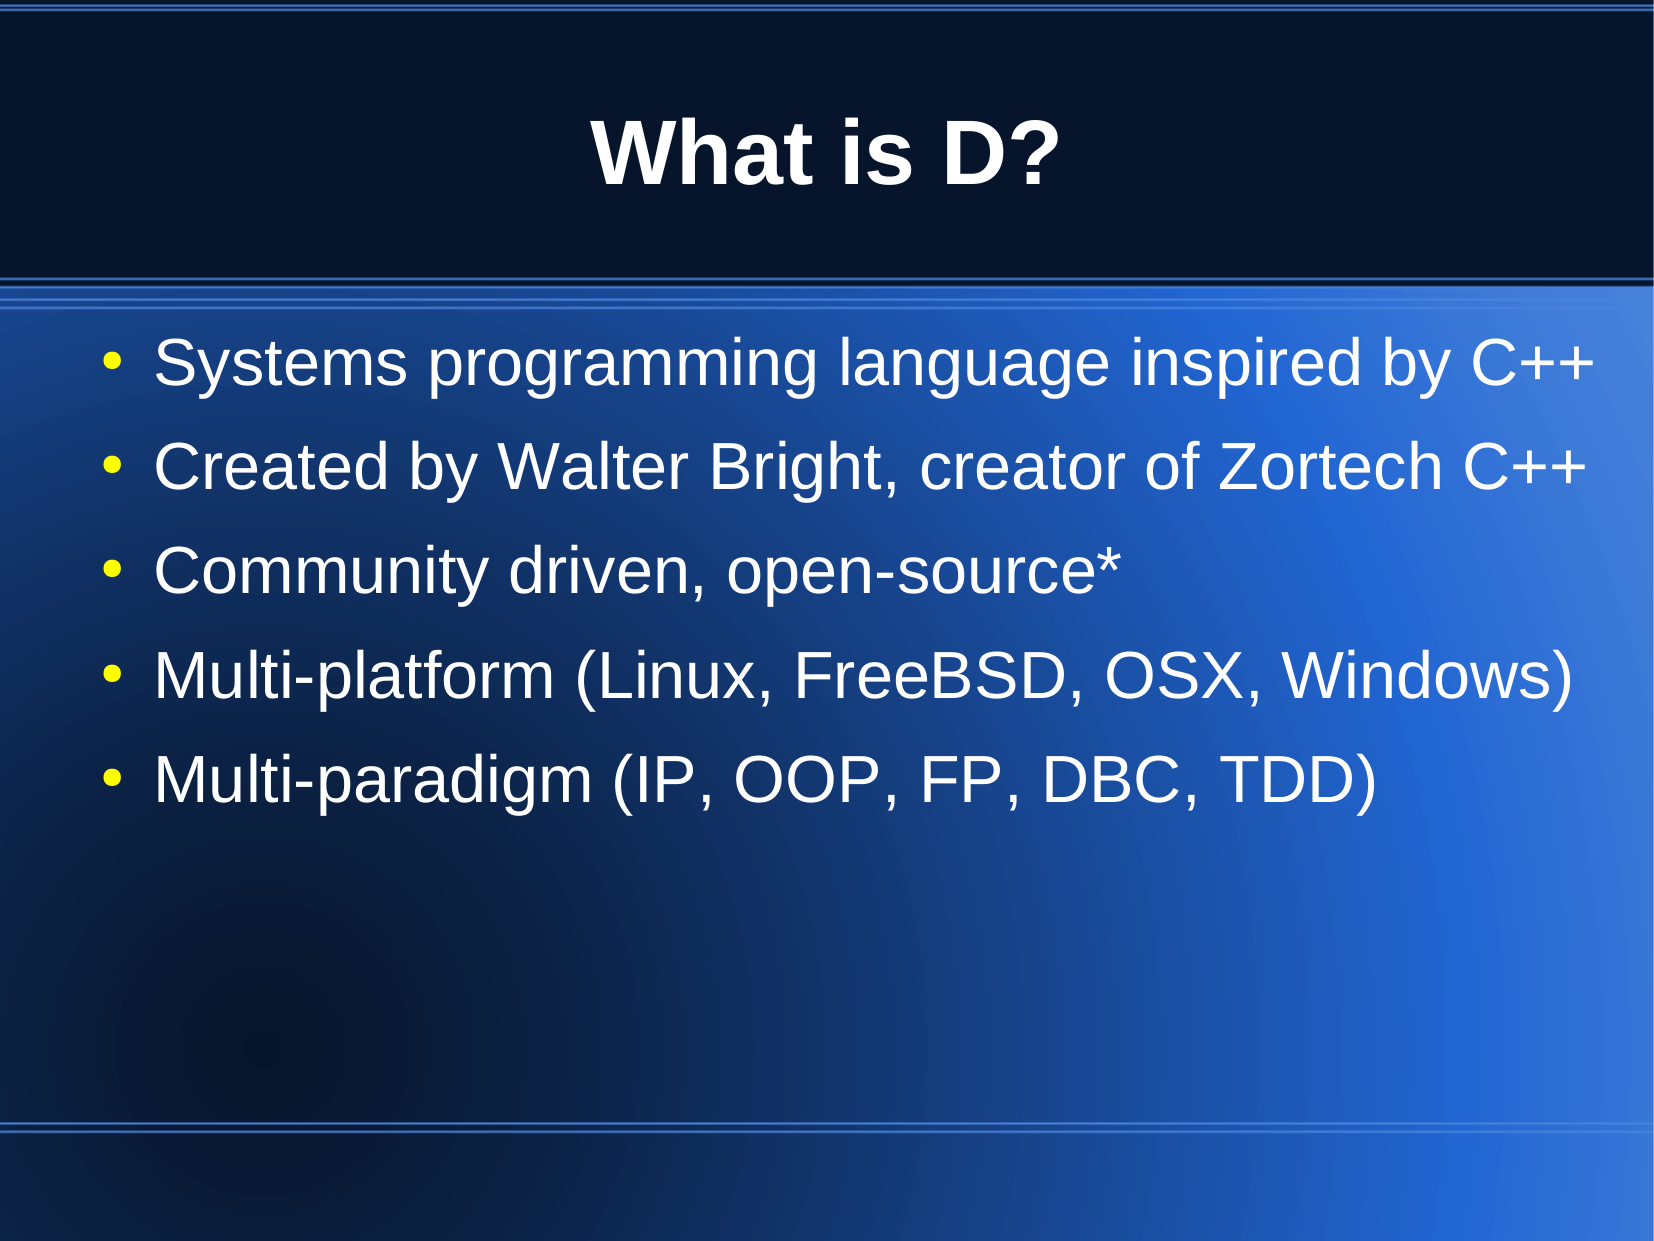

# What is D?
Systems programming language inspired by C++
Created by Walter Bright, creator of Zortech C++
Community driven, open-source*
Multi-platform (Linux, FreeBSD, OSX, Windows)
Multi-paradigm (IP, OOP, FP, DBC, TDD)